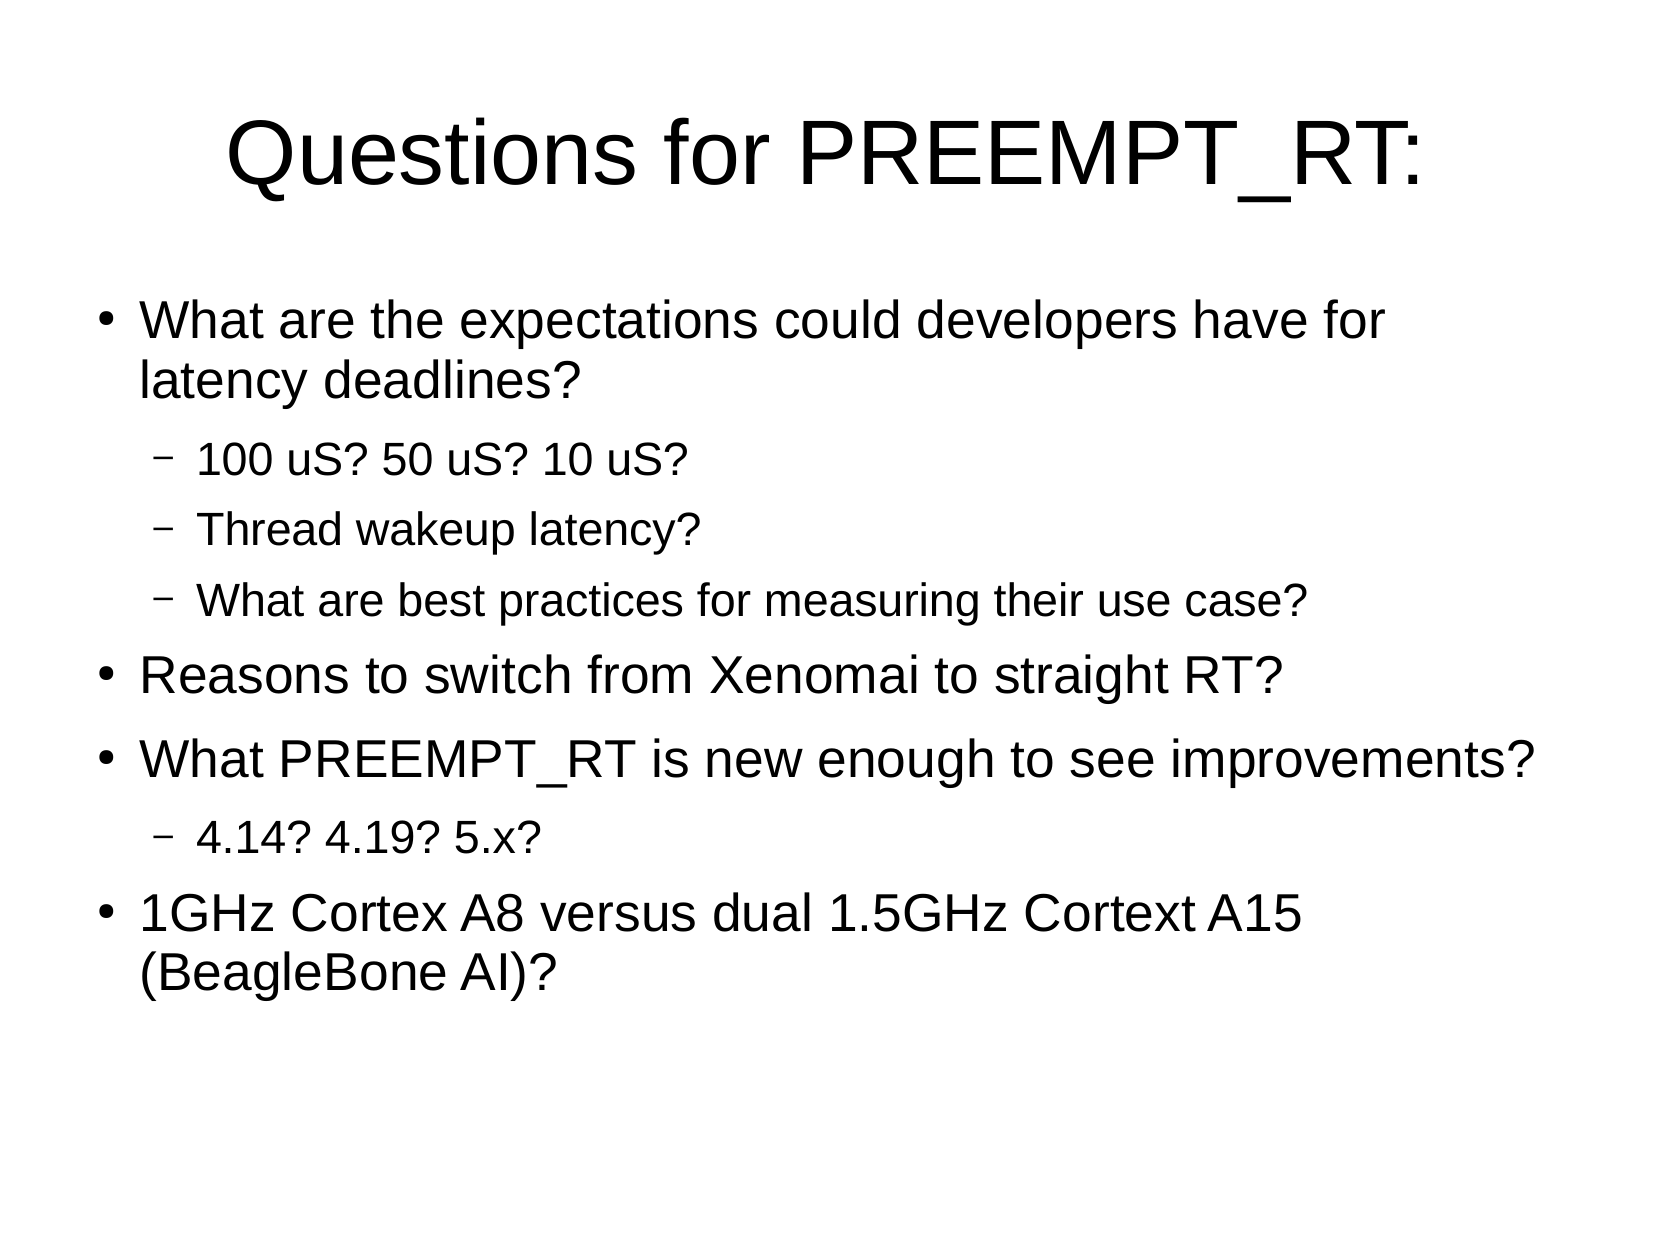

# Questions for PREEMPT_RT:
What are the expectations could developers have for latency deadlines?
100 uS? 50 uS? 10 uS?
Thread wakeup latency?
What are best practices for measuring their use case?
Reasons to switch from Xenomai to straight RT?
What PREEMPT_RT is new enough to see improvements?
4.14? 4.19? 5.x?
1GHz Cortex A8 versus dual 1.5GHz Cortext A15 (BeagleBone AI)?